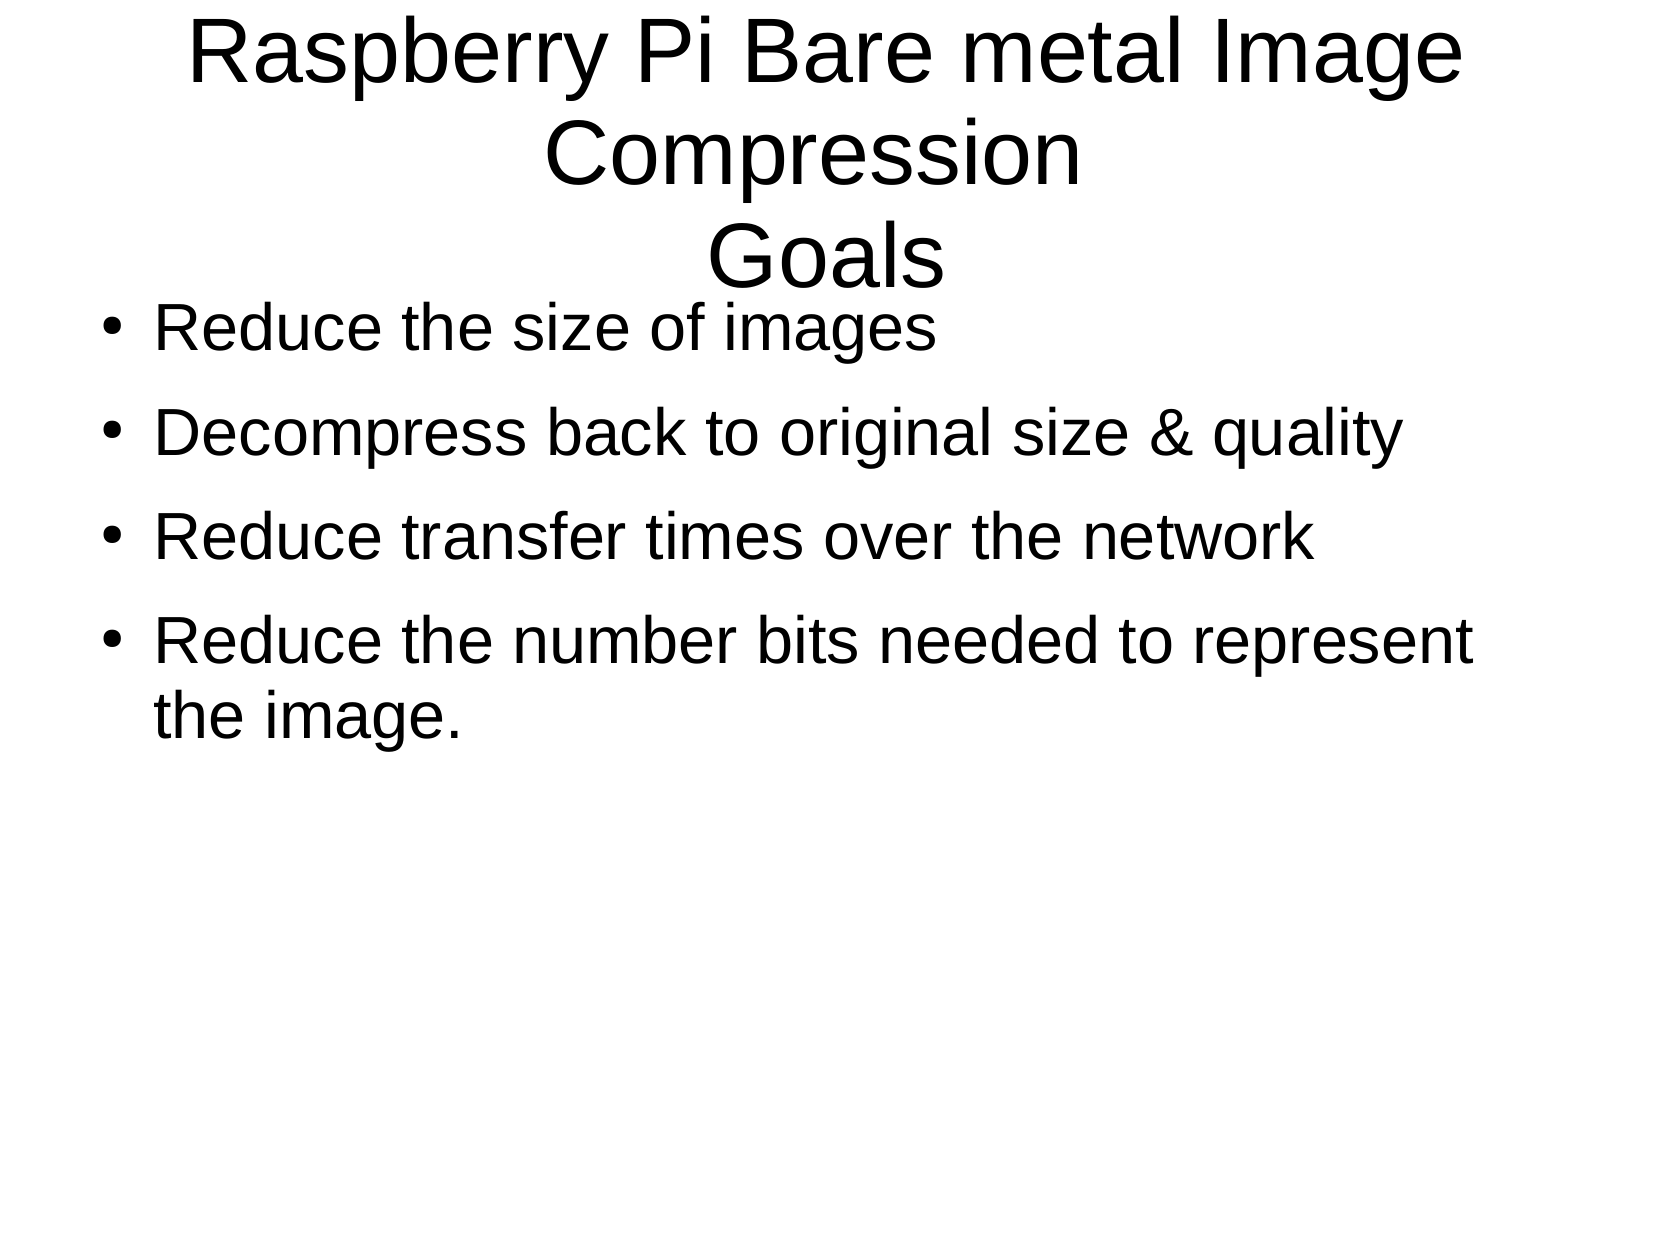

# Raspberry Pi Bare metal Image Compression Goals
Reduce the size of images
Decompress back to original size & quality
Reduce transfer times over the network
Reduce the number bits needed to represent the image.